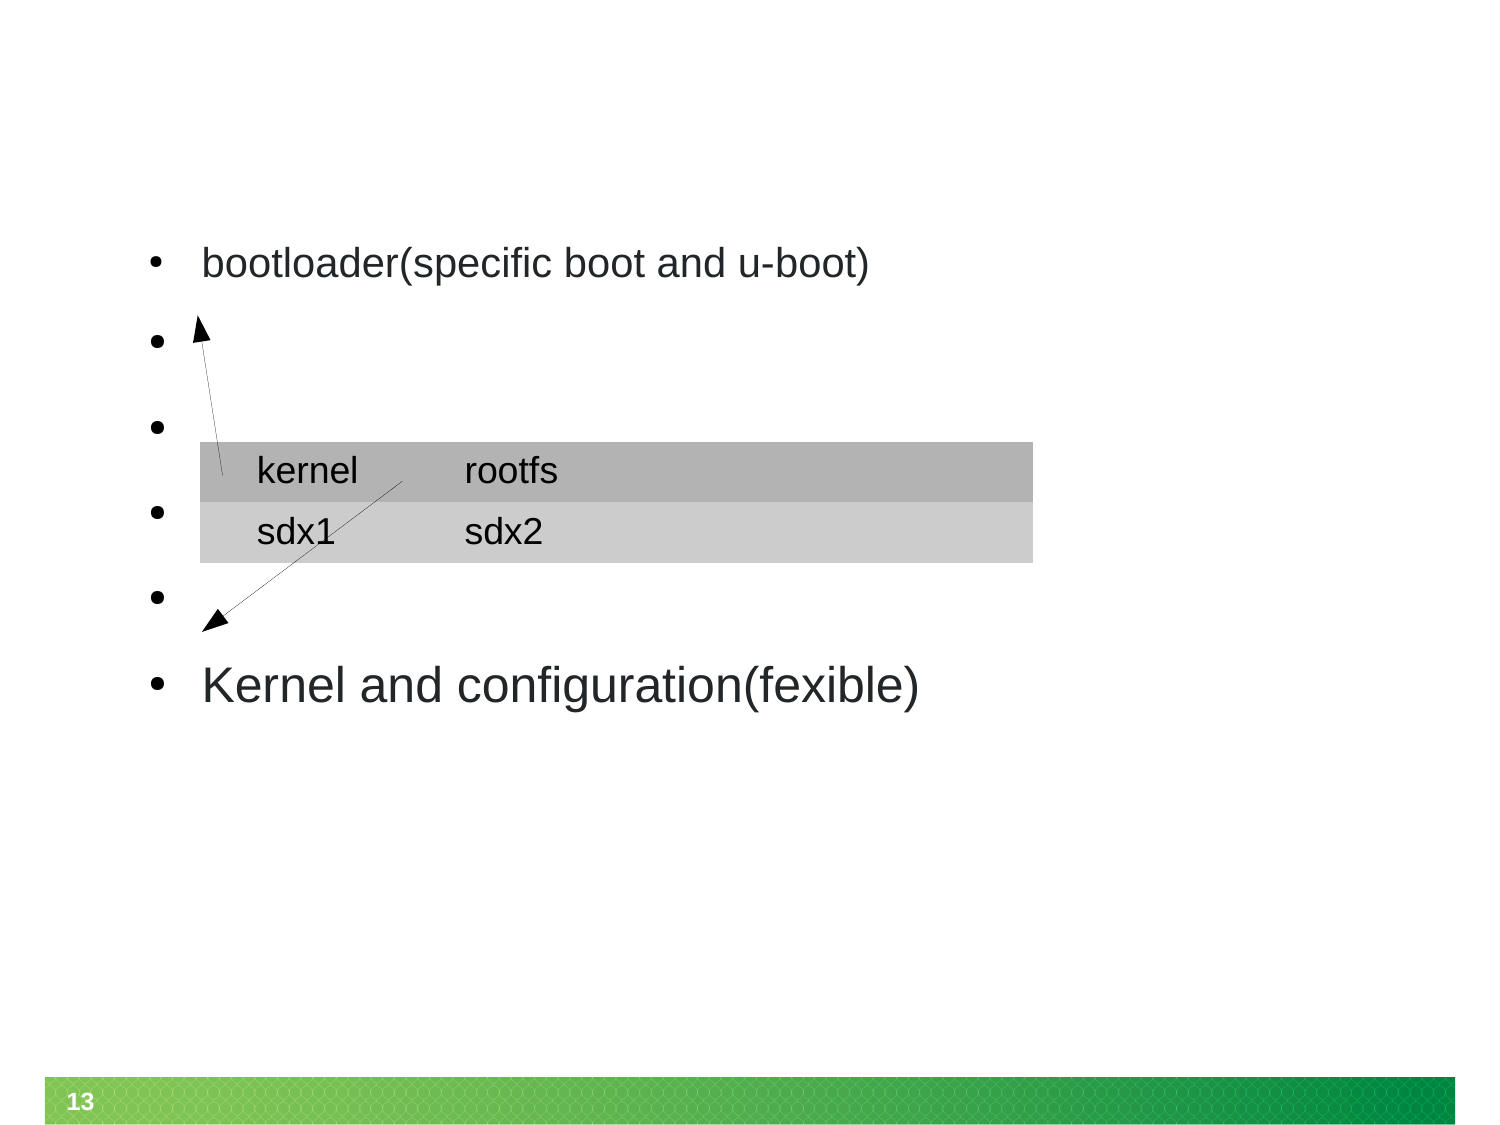

# “Harddisk” and boot up
bootloader(specific boot and u-boot)
Kernel and configuration(fexible)
| | kernel | rootfs |
| --- | --- | --- |
| | sdx1 | sdx2 |